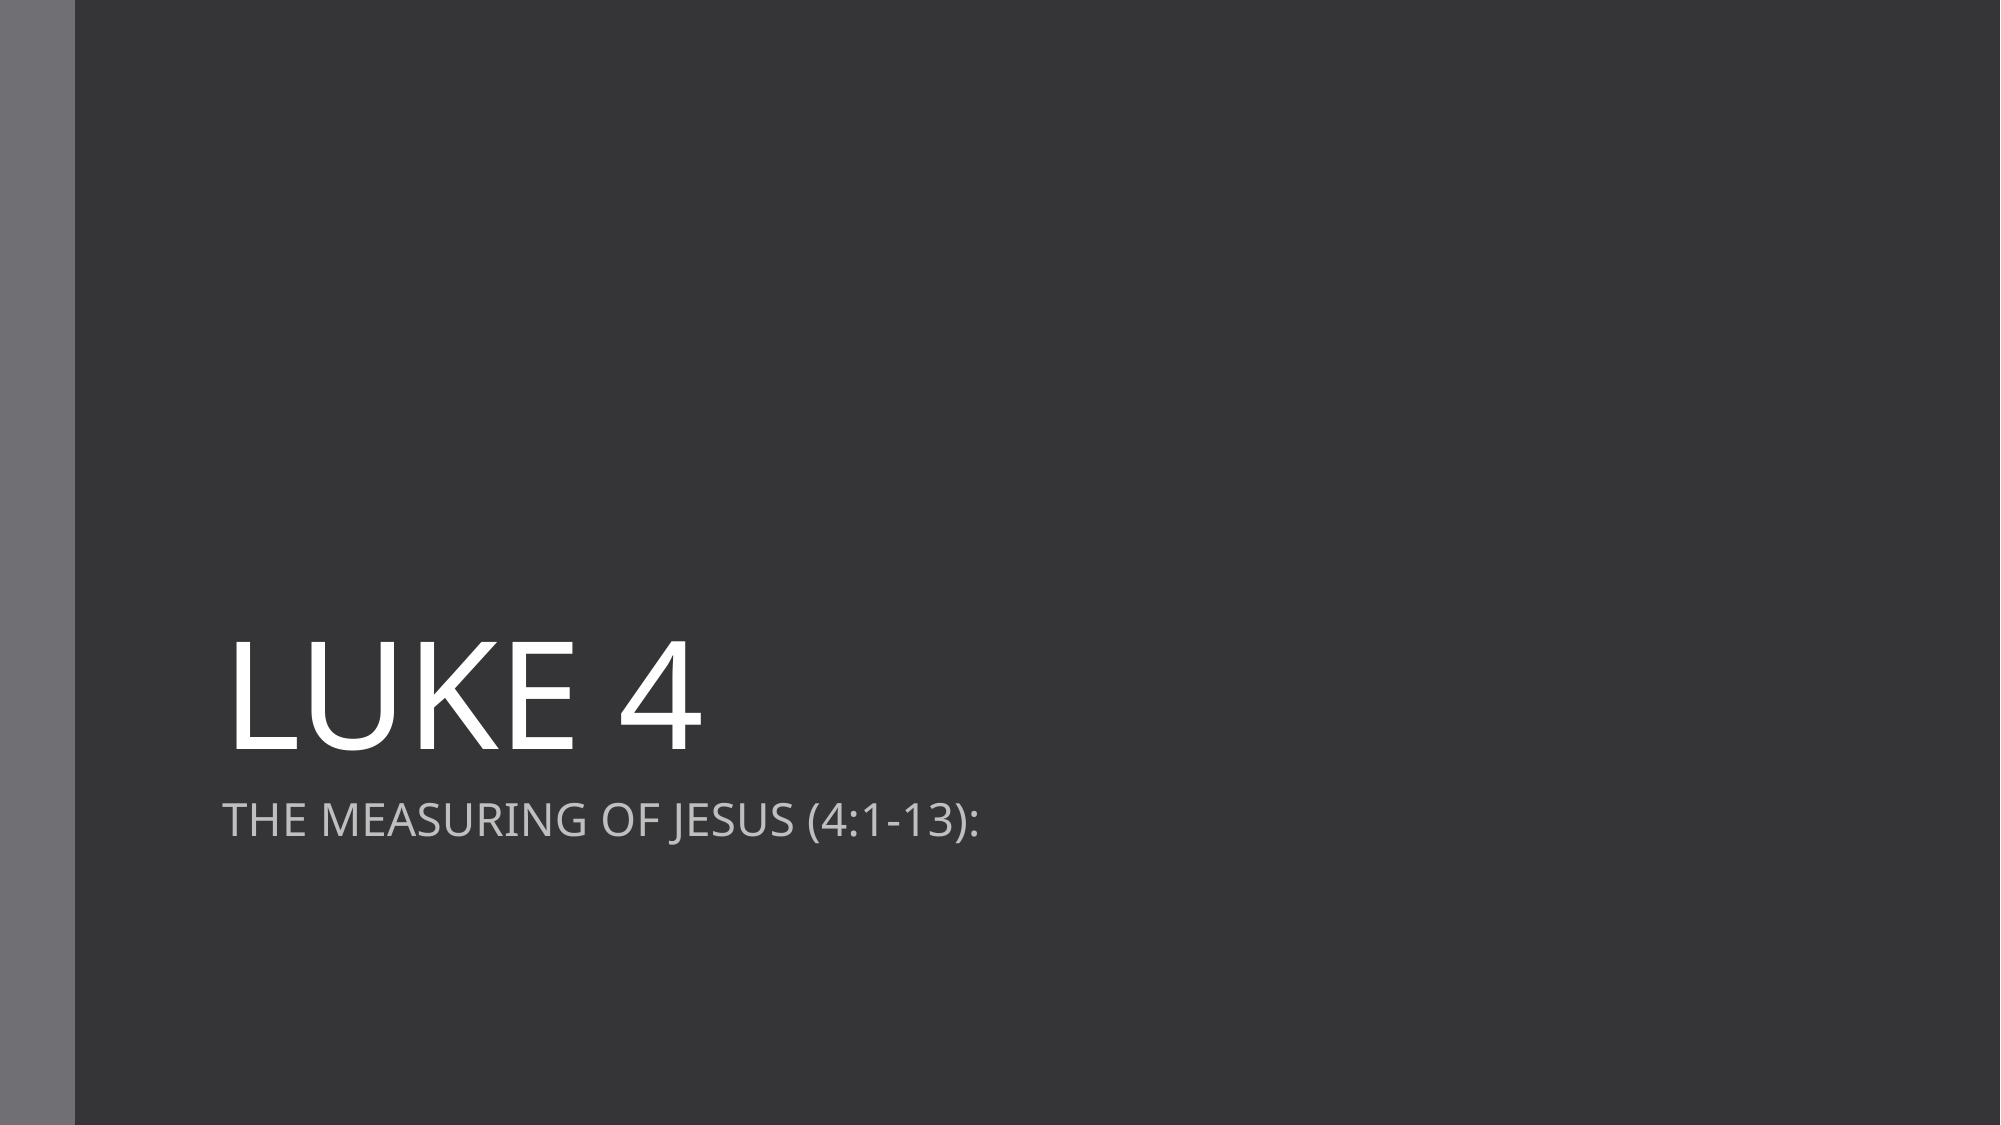

# LUKE 4
THE MEASURING OF JESUS (4:1-13):